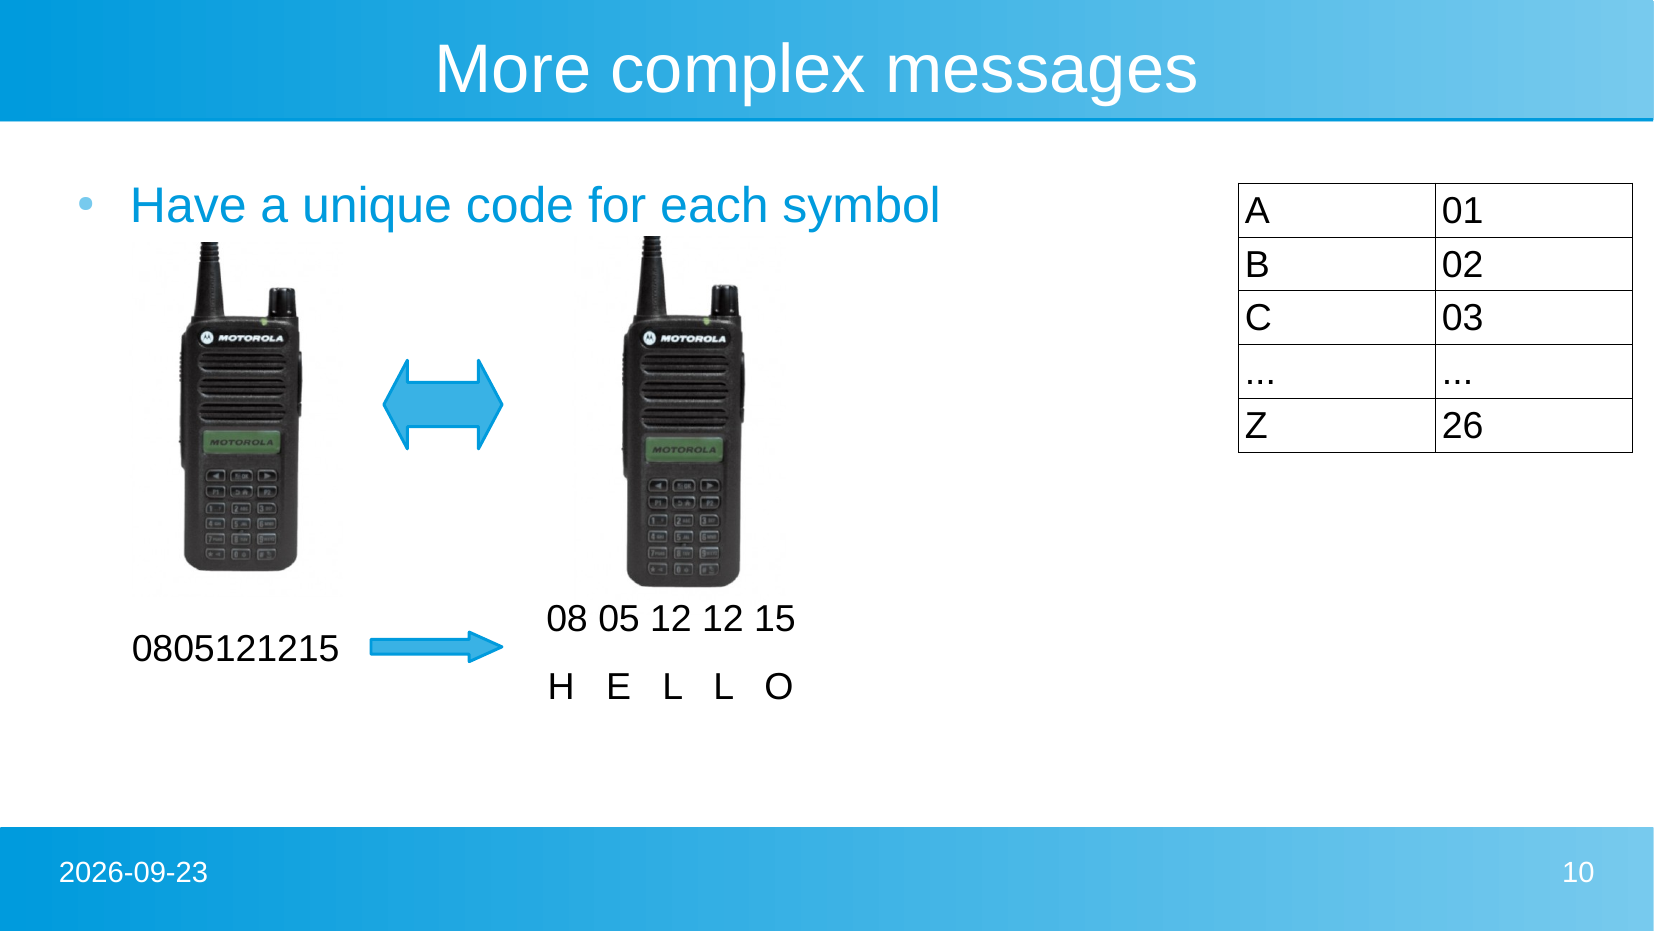

# More complex messages
Have a unique code for each symbol
| A | 01 |
| --- | --- |
| B | 02 |
| C | 03 |
| ... | ... |
| Z | 26 |
08 05 12 12 15
0805121215
H E L L O
10